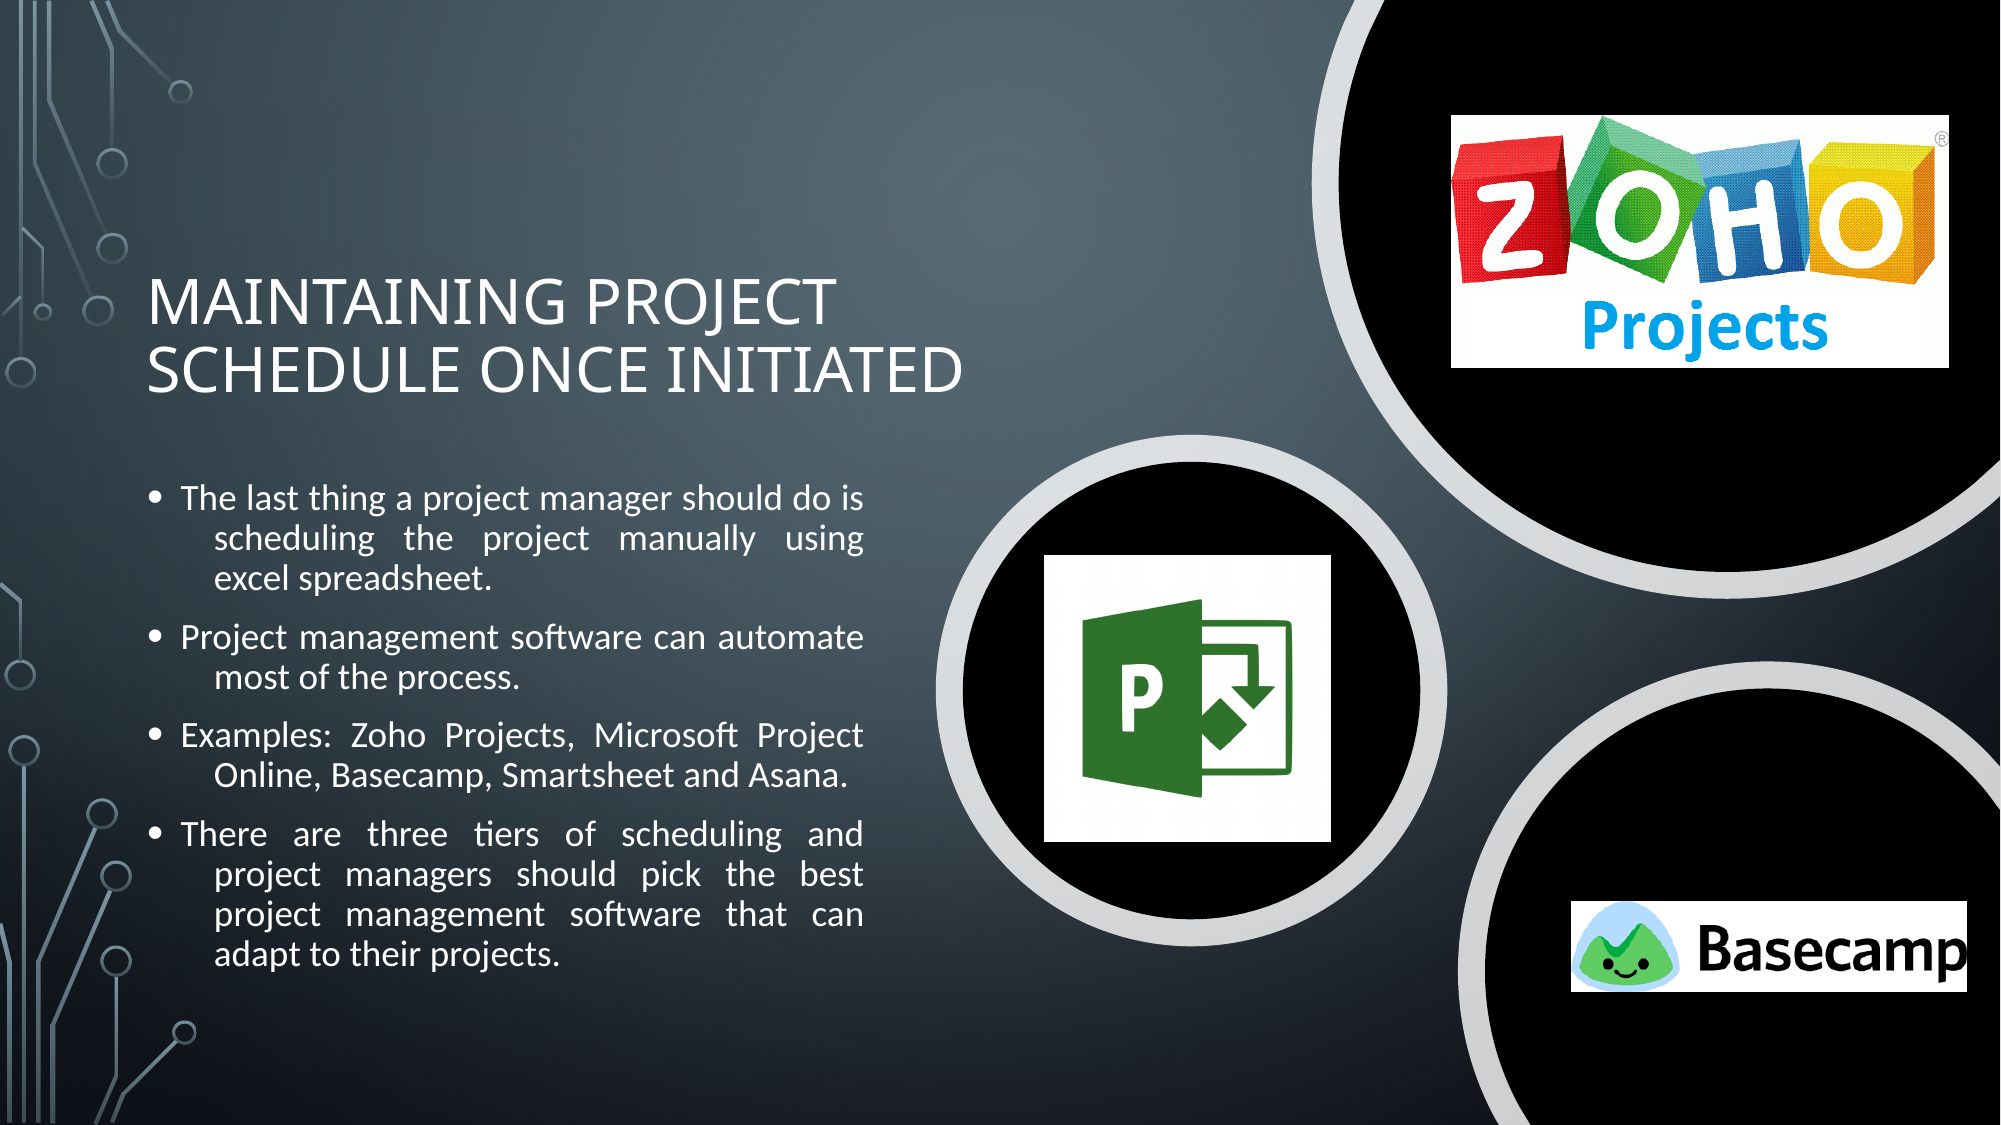

# Maintaining project schedule once initiated
The last thing a project manager should do is scheduling the project manually using excel spreadsheet.
Project management software can automate most of the process.
Examples: Zoho Projects, Microsoft Project Online, Basecamp, Smartsheet and Asana.
There are three tiers of scheduling and project managers should pick the best project management software that can adapt to their projects.